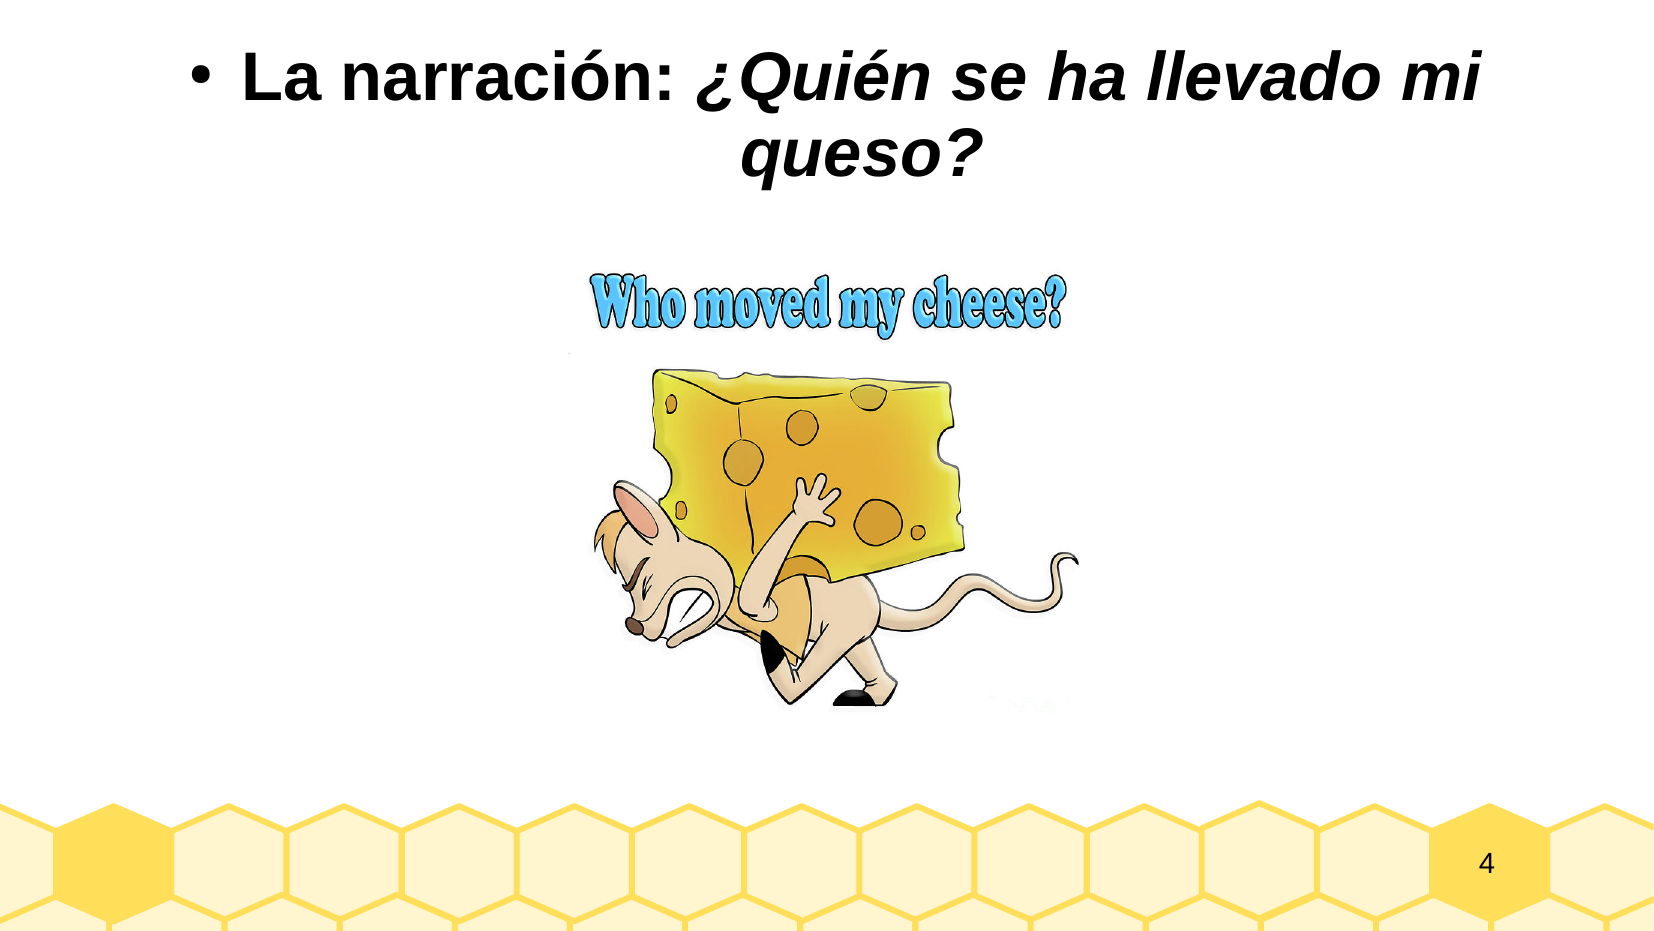

# La narración: ¿Quién se ha llevado mi queso?